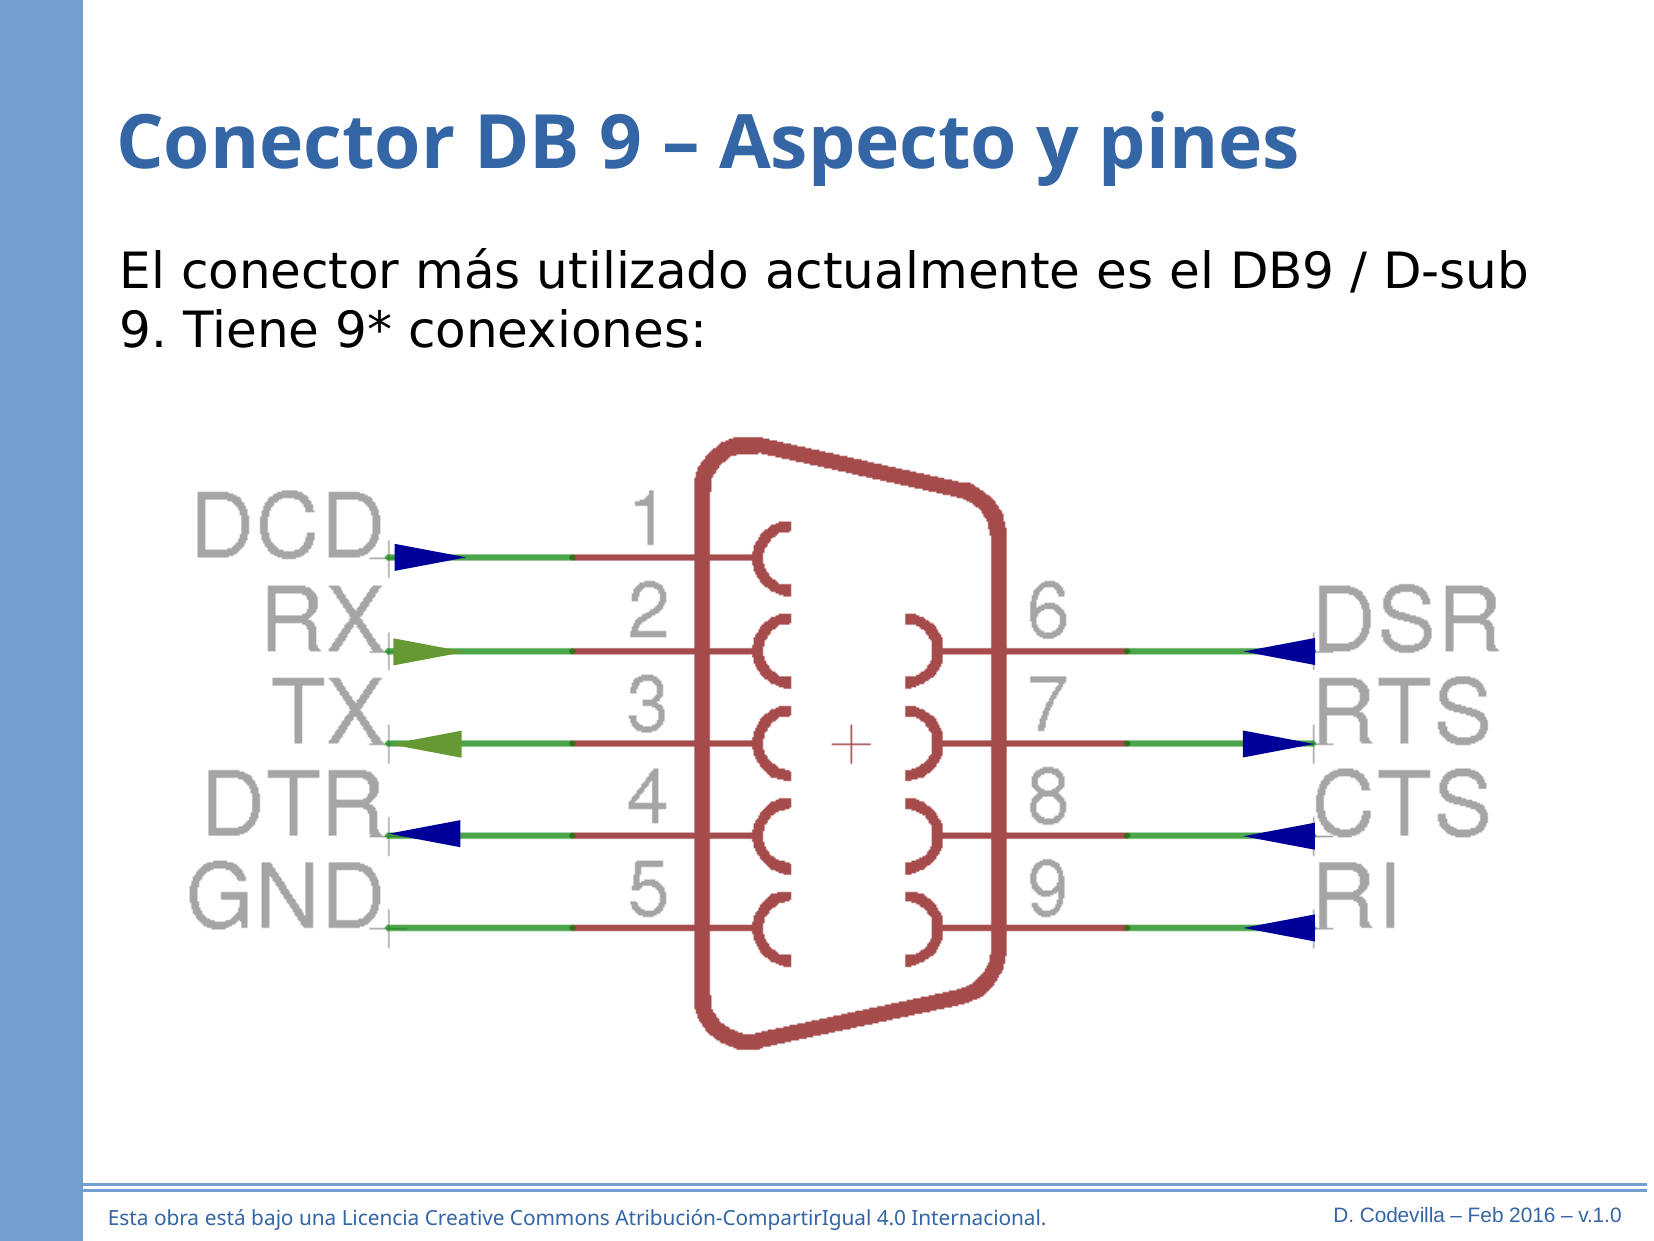

Conector DB 9 – Aspecto y pines
El conector más utilizado actualmente es el DB9 / D-sub 9. Tiene 9* conexiones: